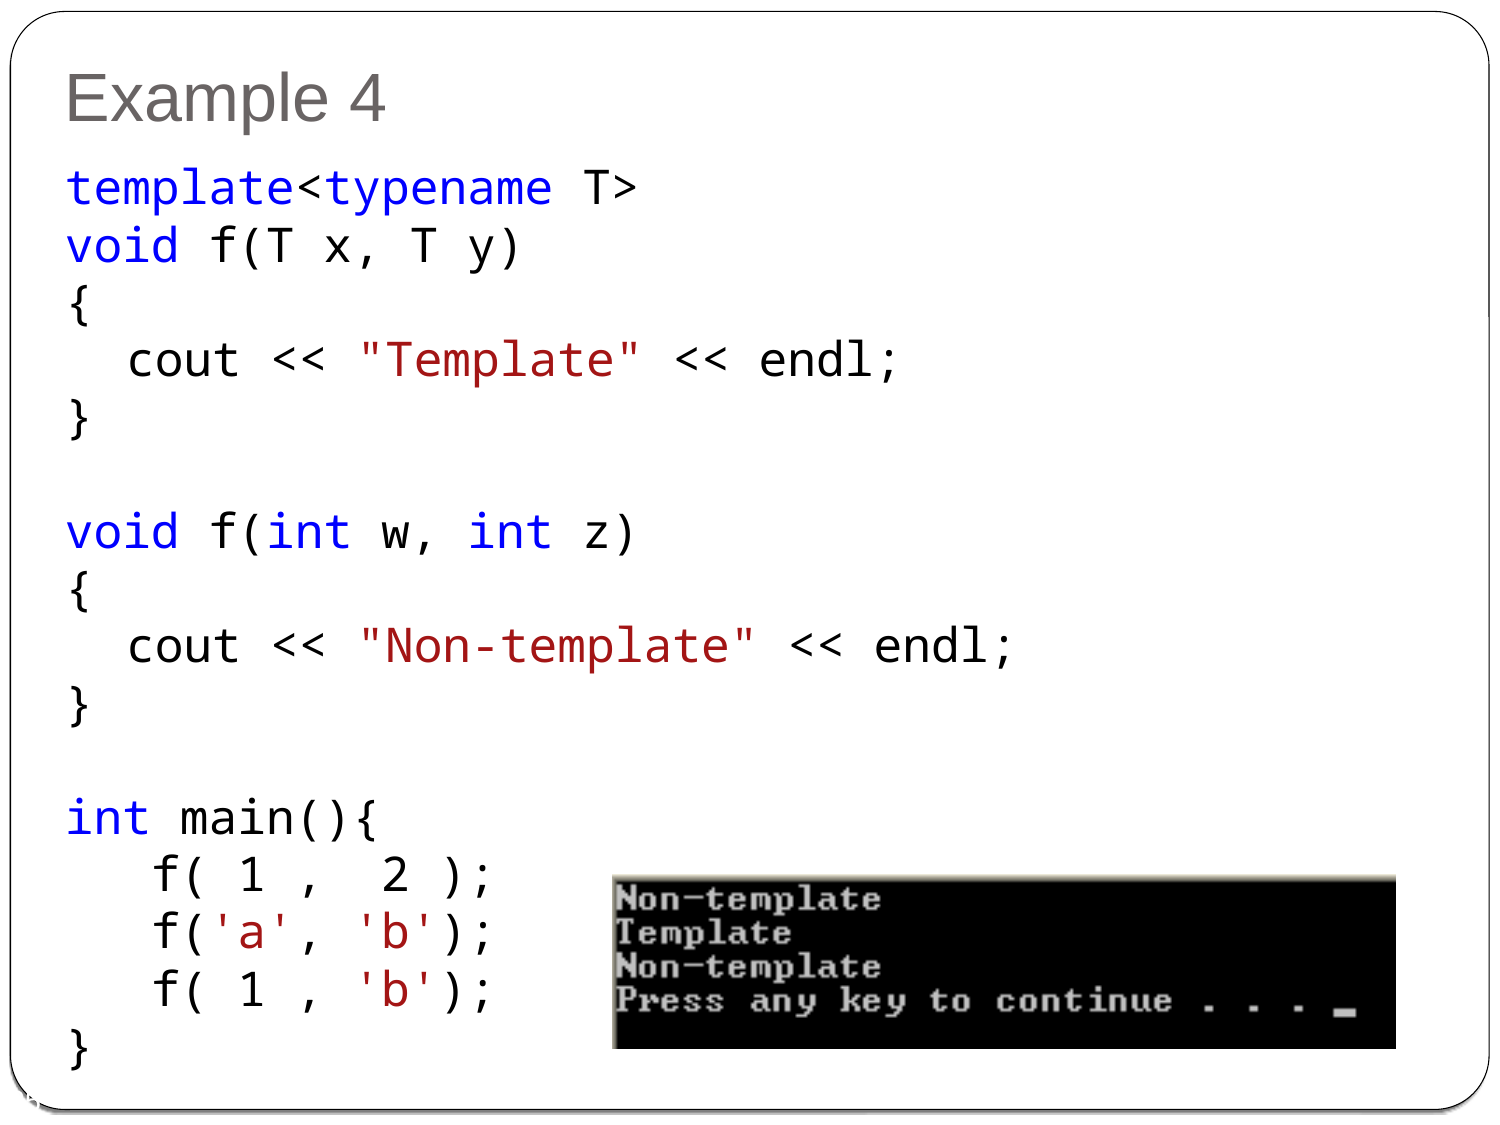

# Example 4
template<typename T>
void f(T x, T y)
{
	cout << "Template" << endl;
}
void f(int w, int z)
{
	cout << "Non-template" << endl;
}
int main(){
 f( 1 , 2 );
 f('a', 'b');
 f( 1 , 'b');
}